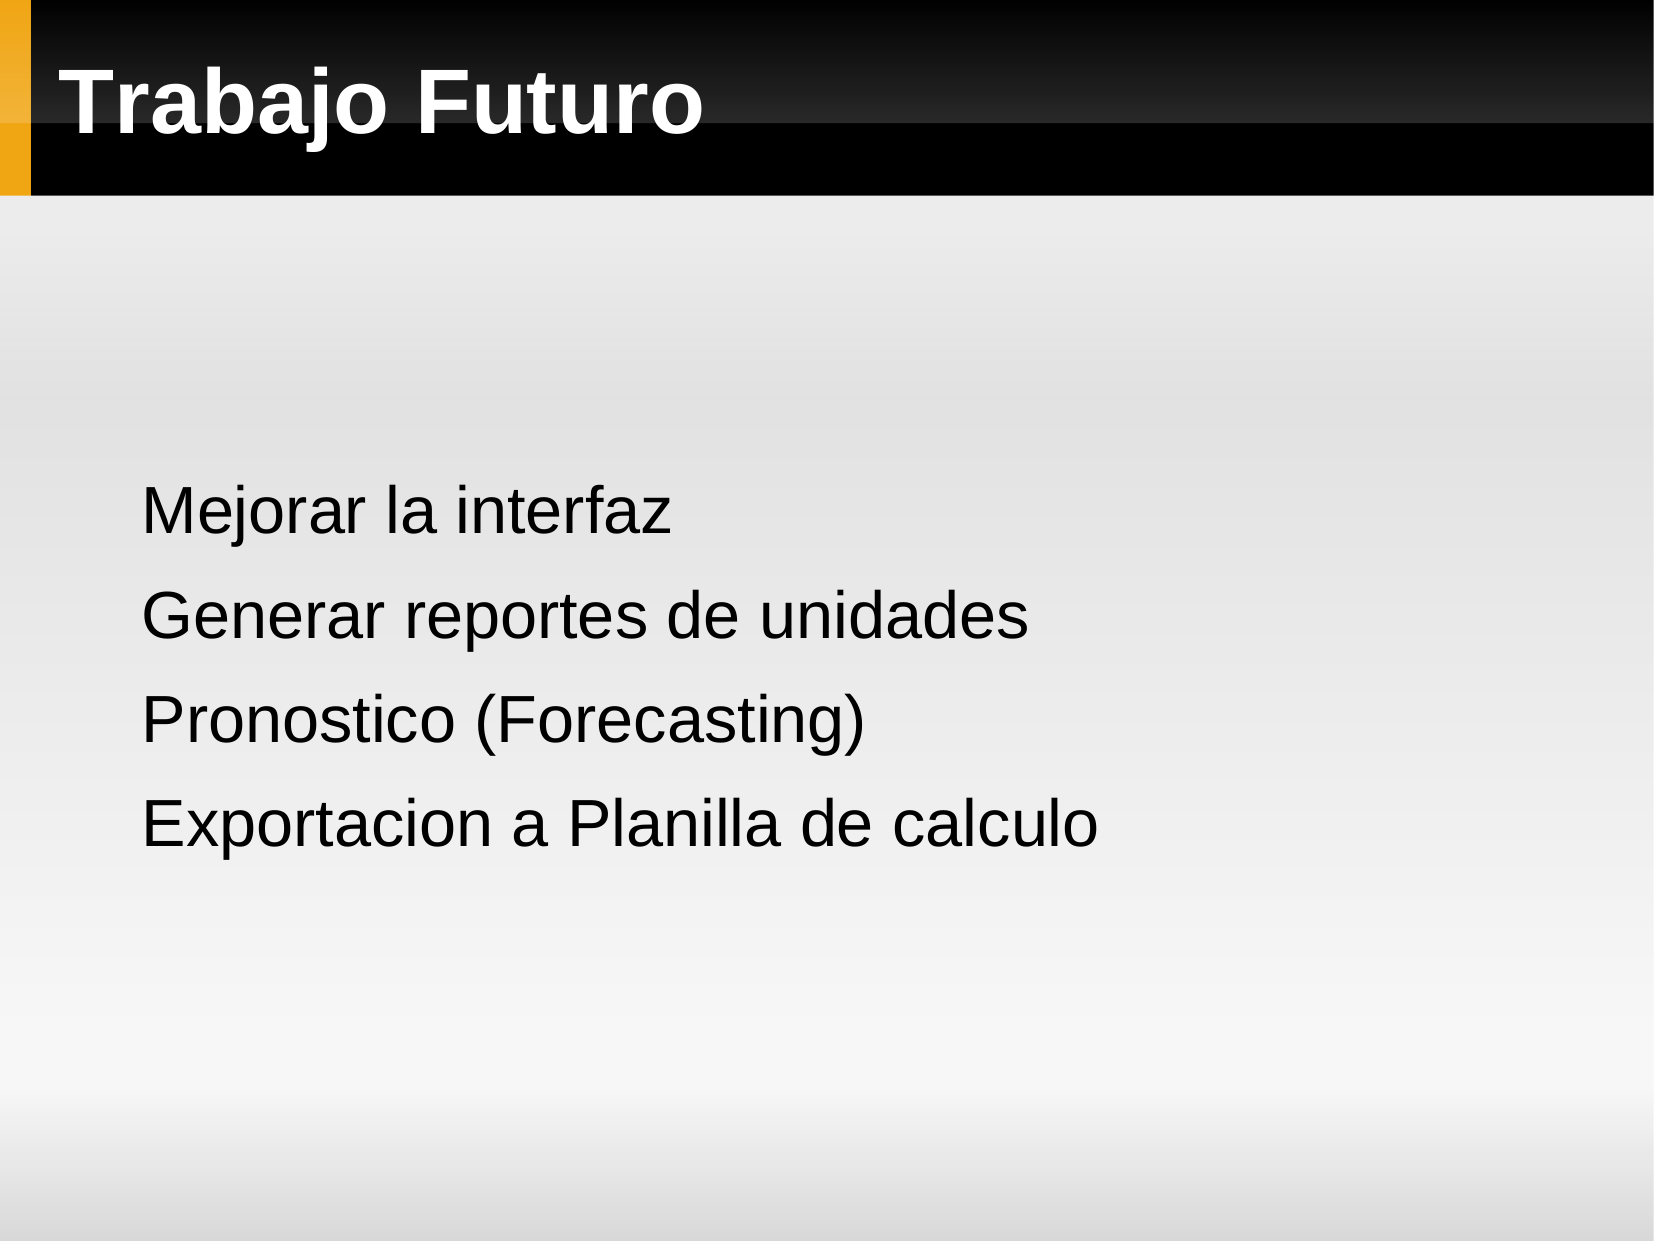

# Trabajo Futuro
Mejorar la interfaz
Generar reportes de unidades
Pronostico (Forecasting)
Exportacion a Planilla de calculo